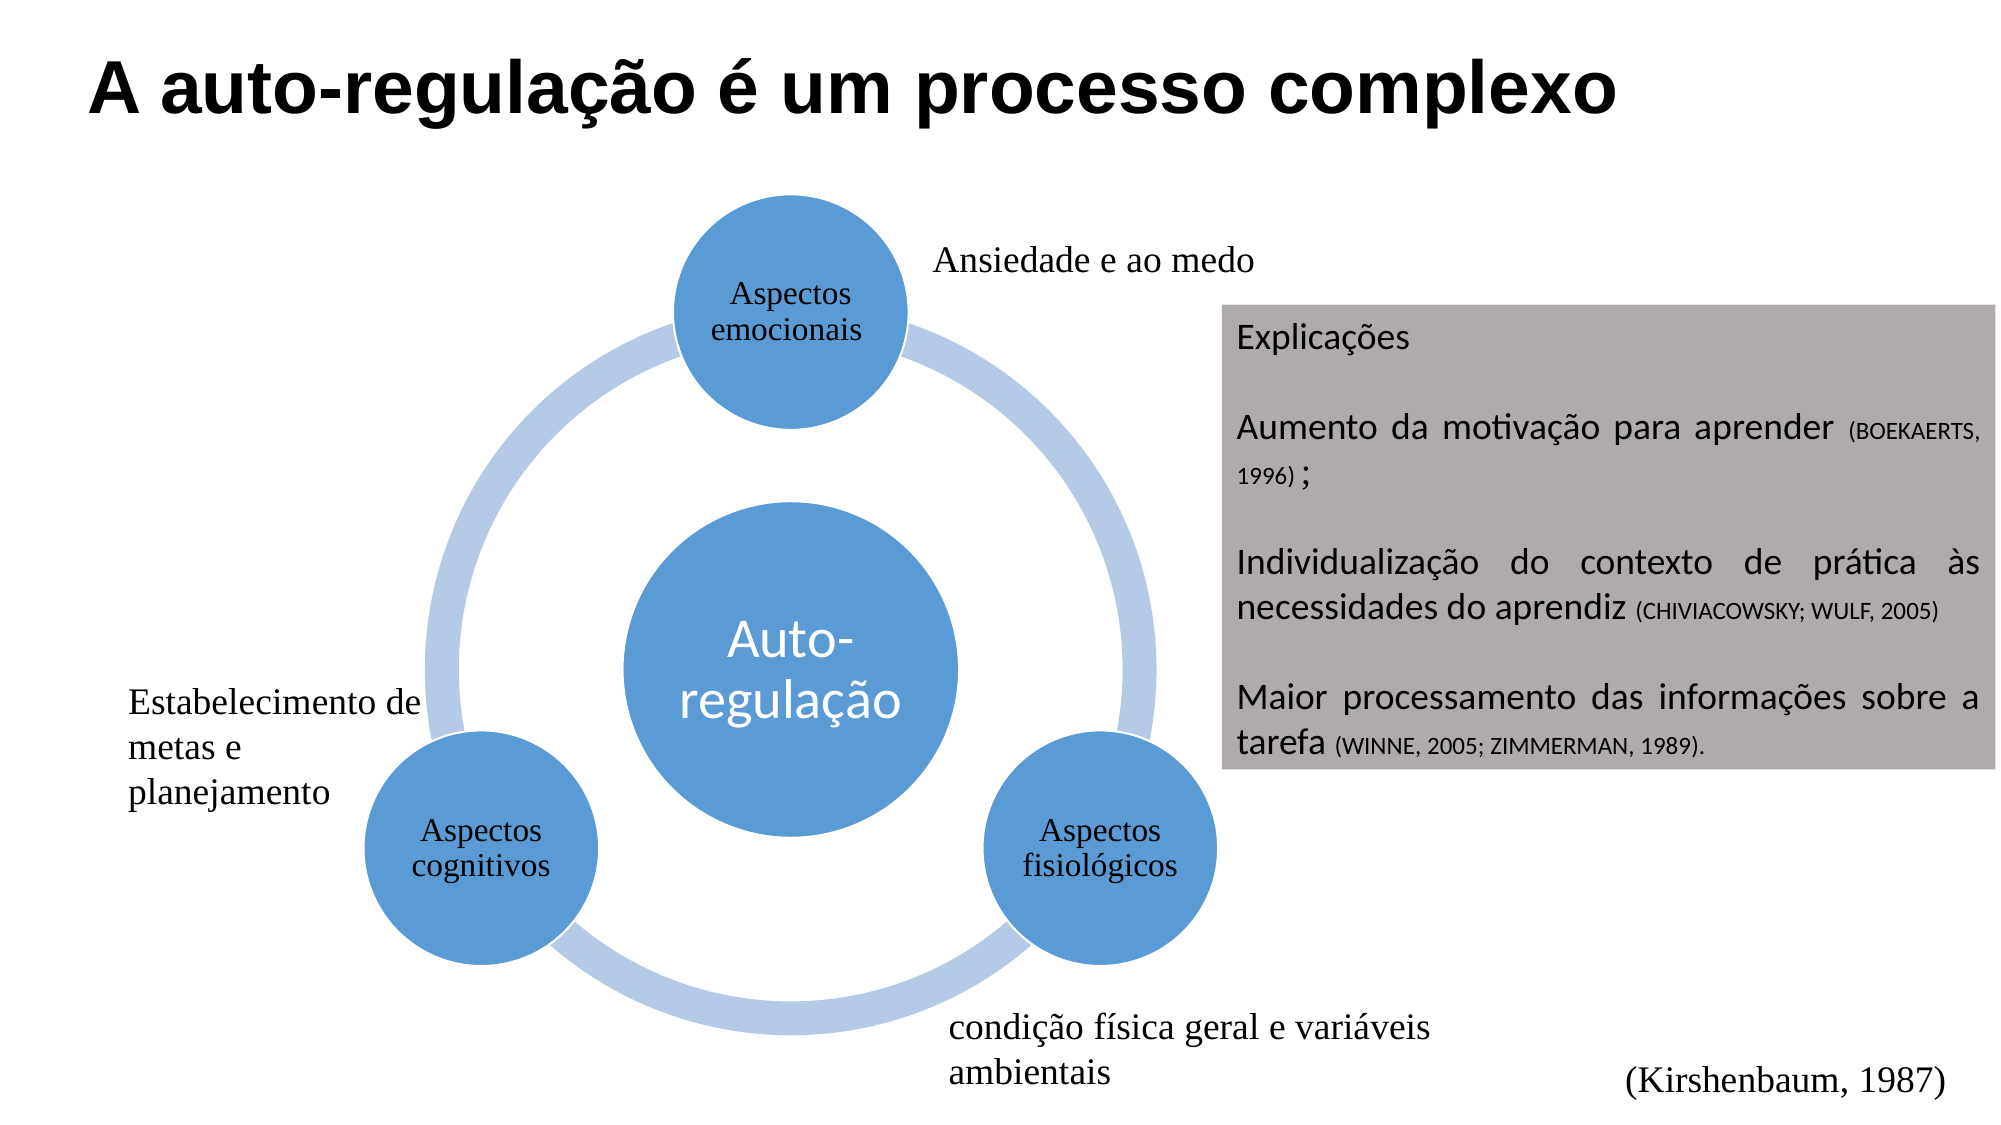

A auto-regulação é um processo complexo
Aspectos emocionais
Auto-regulação
Aspectos cognitivos
Aspectos fisiológicos
Ansiedade e ao medo
Explicações
Aumento da motivação para aprender (BOEKAERTS, 1996) ;
Individualização do contexto de prática às necessidades do aprendiz (CHIVIACOWSKY; WULF, 2005)
Maior processamento das informações sobre a tarefa (WINNE, 2005; ZIMMERMAN, 1989).
Estabelecimento de metas e planejamento
condição física geral e variáveis ambientais
(Kirshenbaum, 1987)